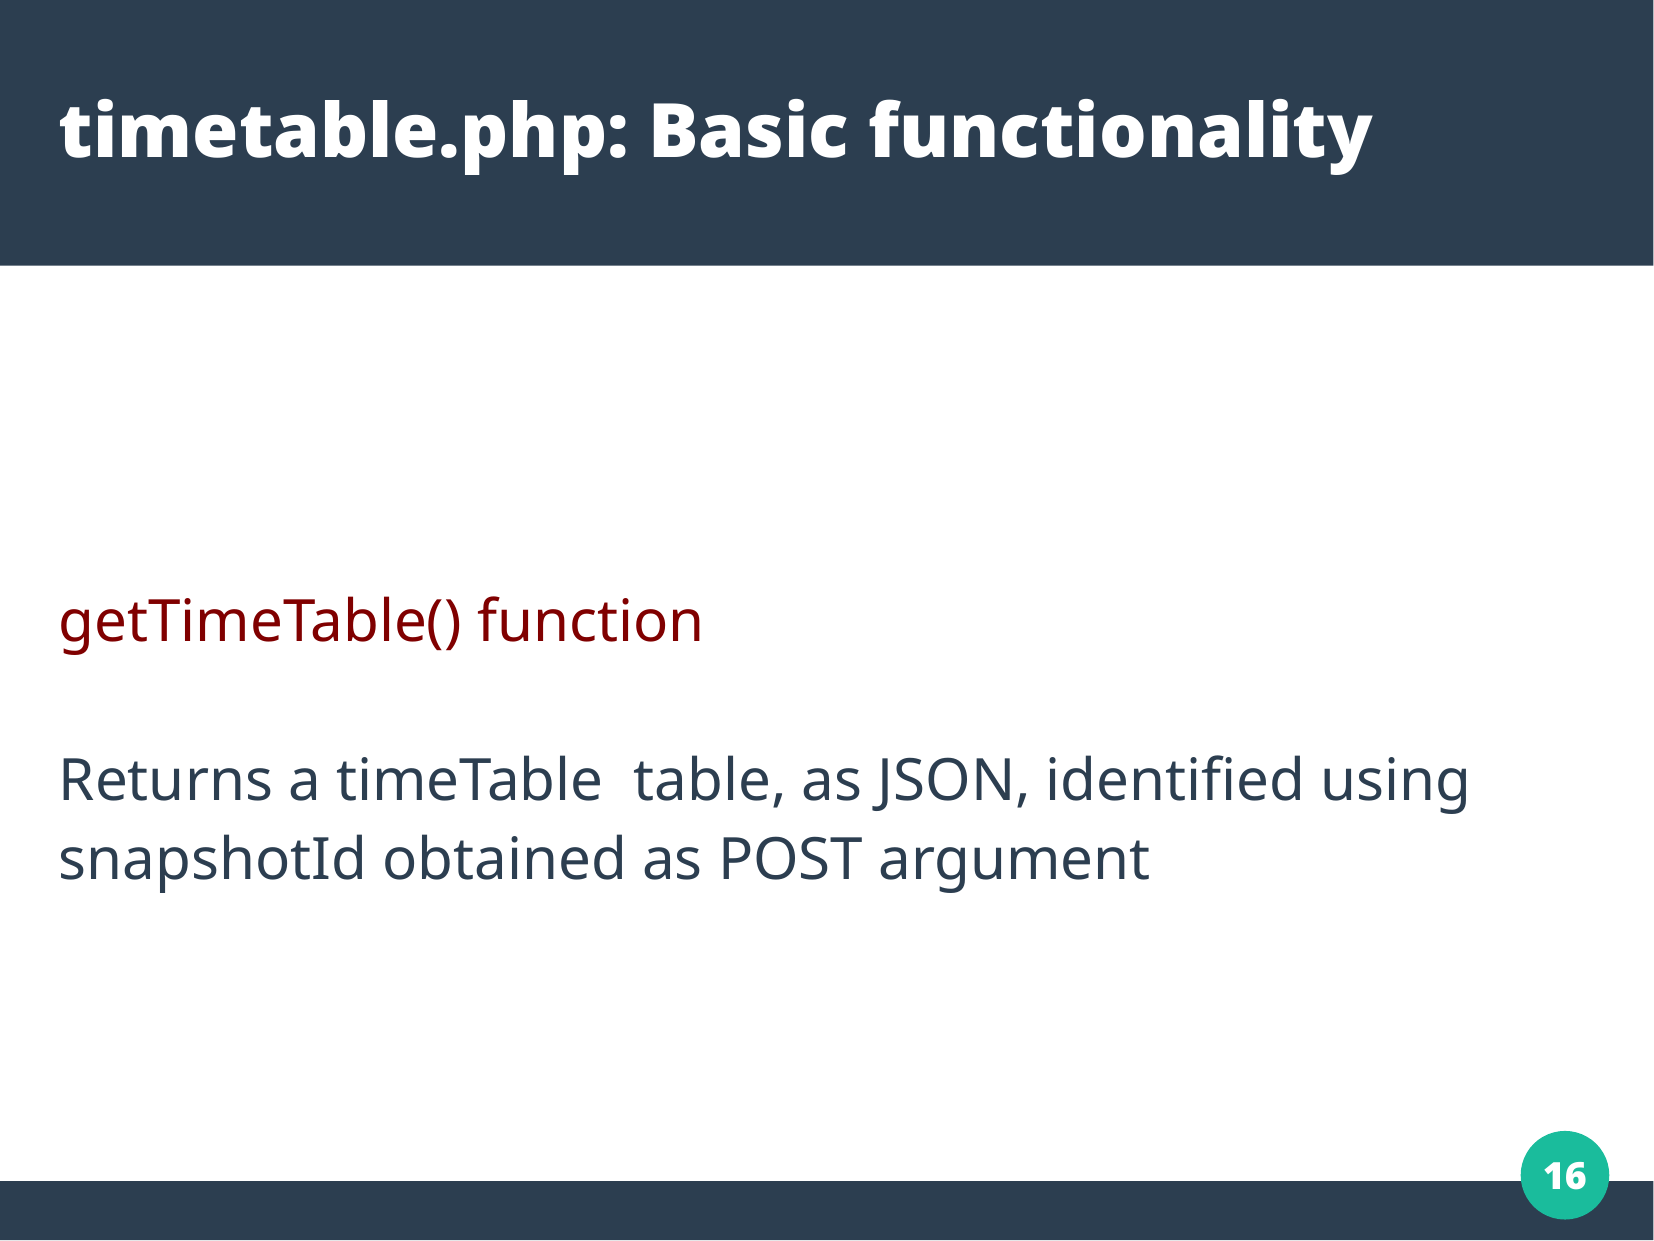

# timetable.php: Basic functionality
getTimeTable() function
Returns a timeTable table, as JSON, identified using
snapshotId obtained as POST argument
16